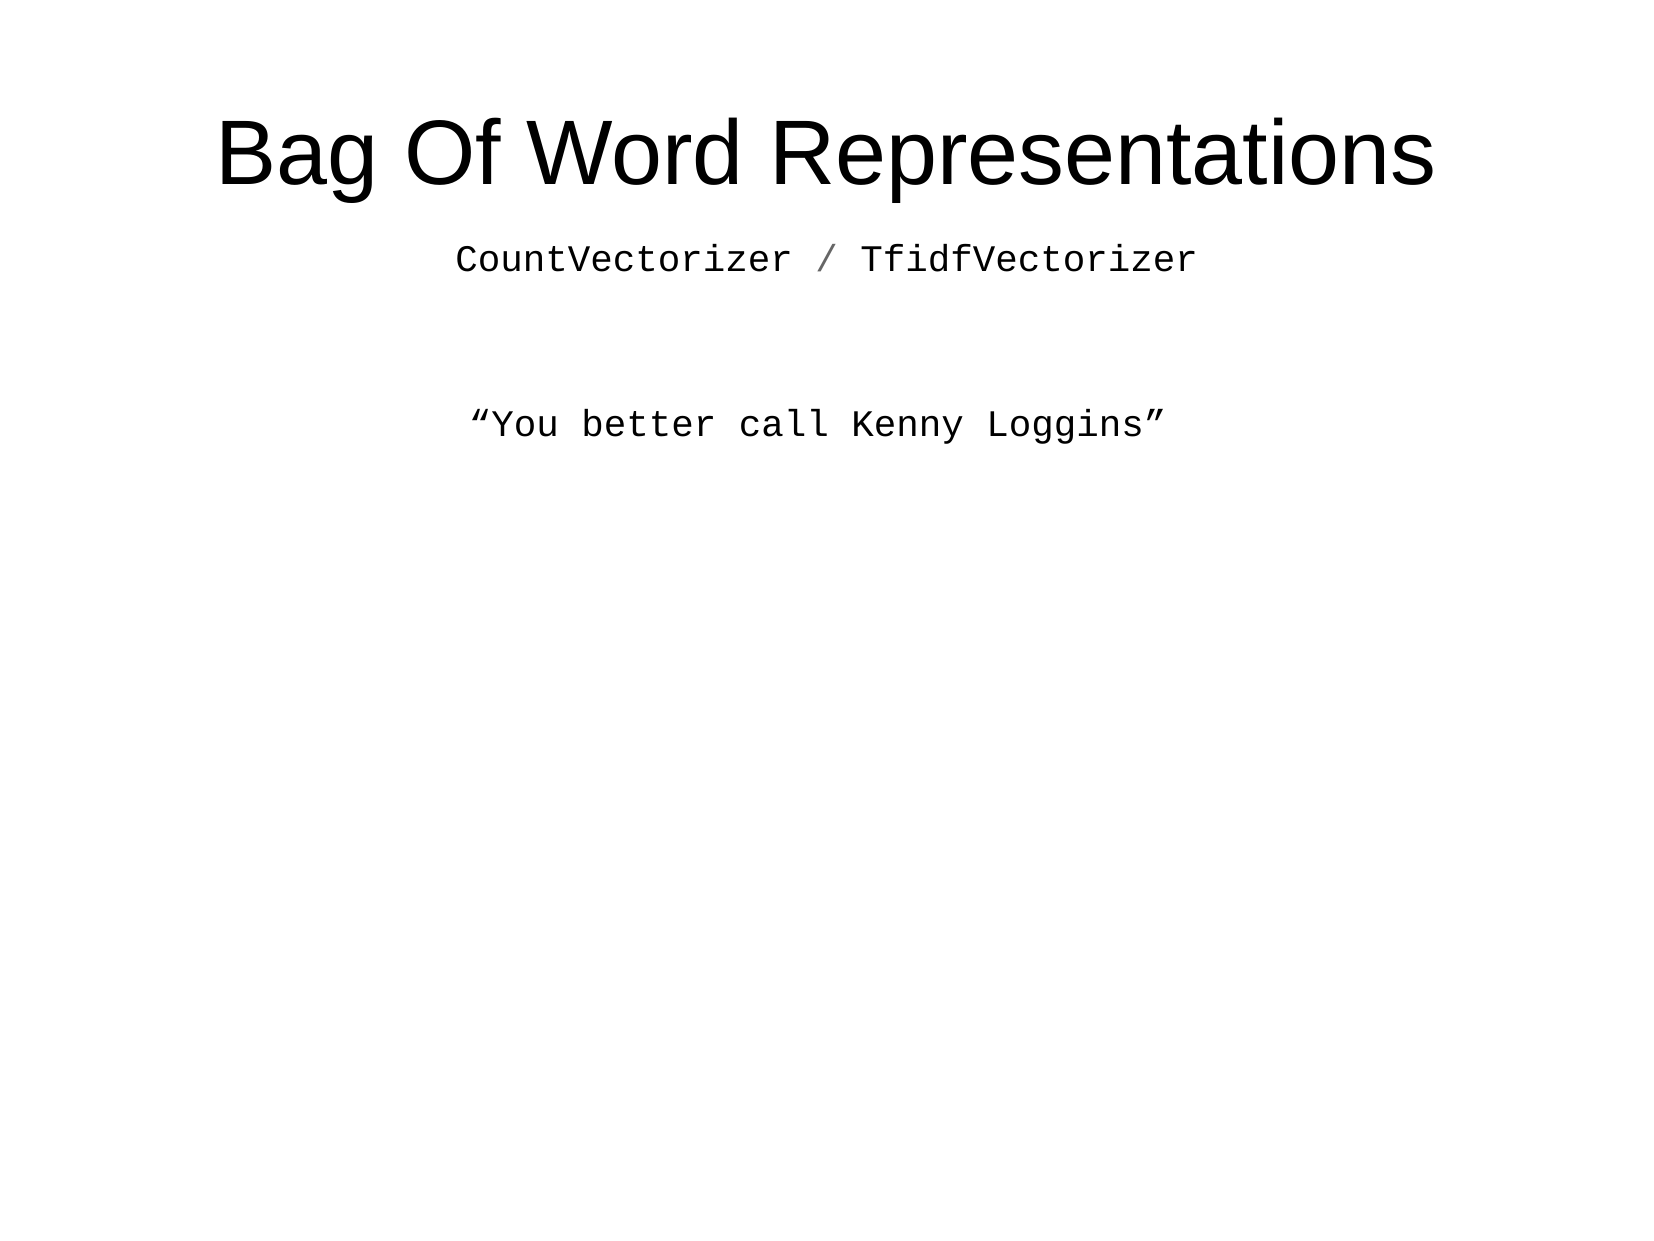

# Bag Of Word Representations
CountVectorizer / TfidfVectorizer
“You better call Kenny Loggins”